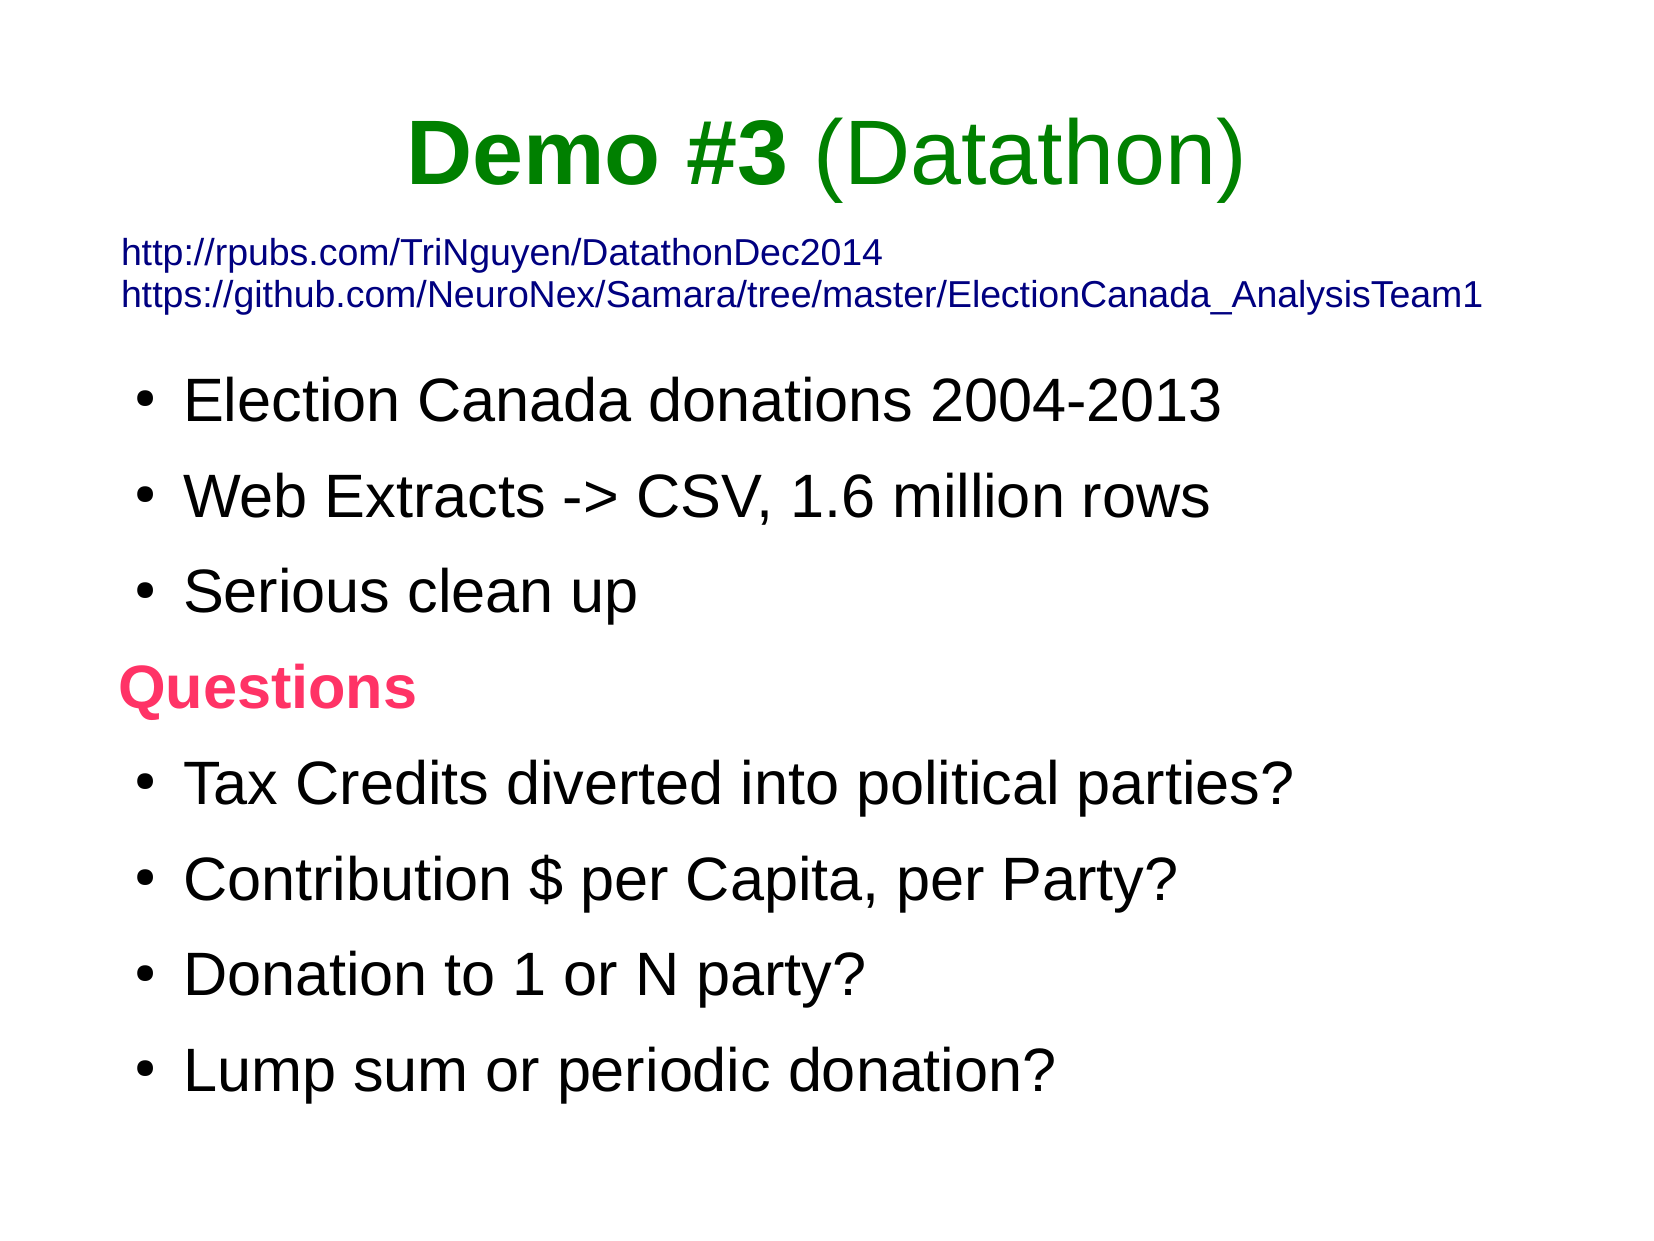

# Demo #3 (Datathon)
http://rpubs.com/TriNguyen/DatathonDec2014
https://github.com/NeuroNex/Samara/tree/master/ElectionCanada_AnalysisTeam1
Election Canada donations 2004-2013
Web Extracts -> CSV, 1.6 million rows
Serious clean up
Questions
Tax Credits diverted into political parties?
Contribution $ per Capita, per Party?
Donation to 1 or N party?
Lump sum or periodic donation?